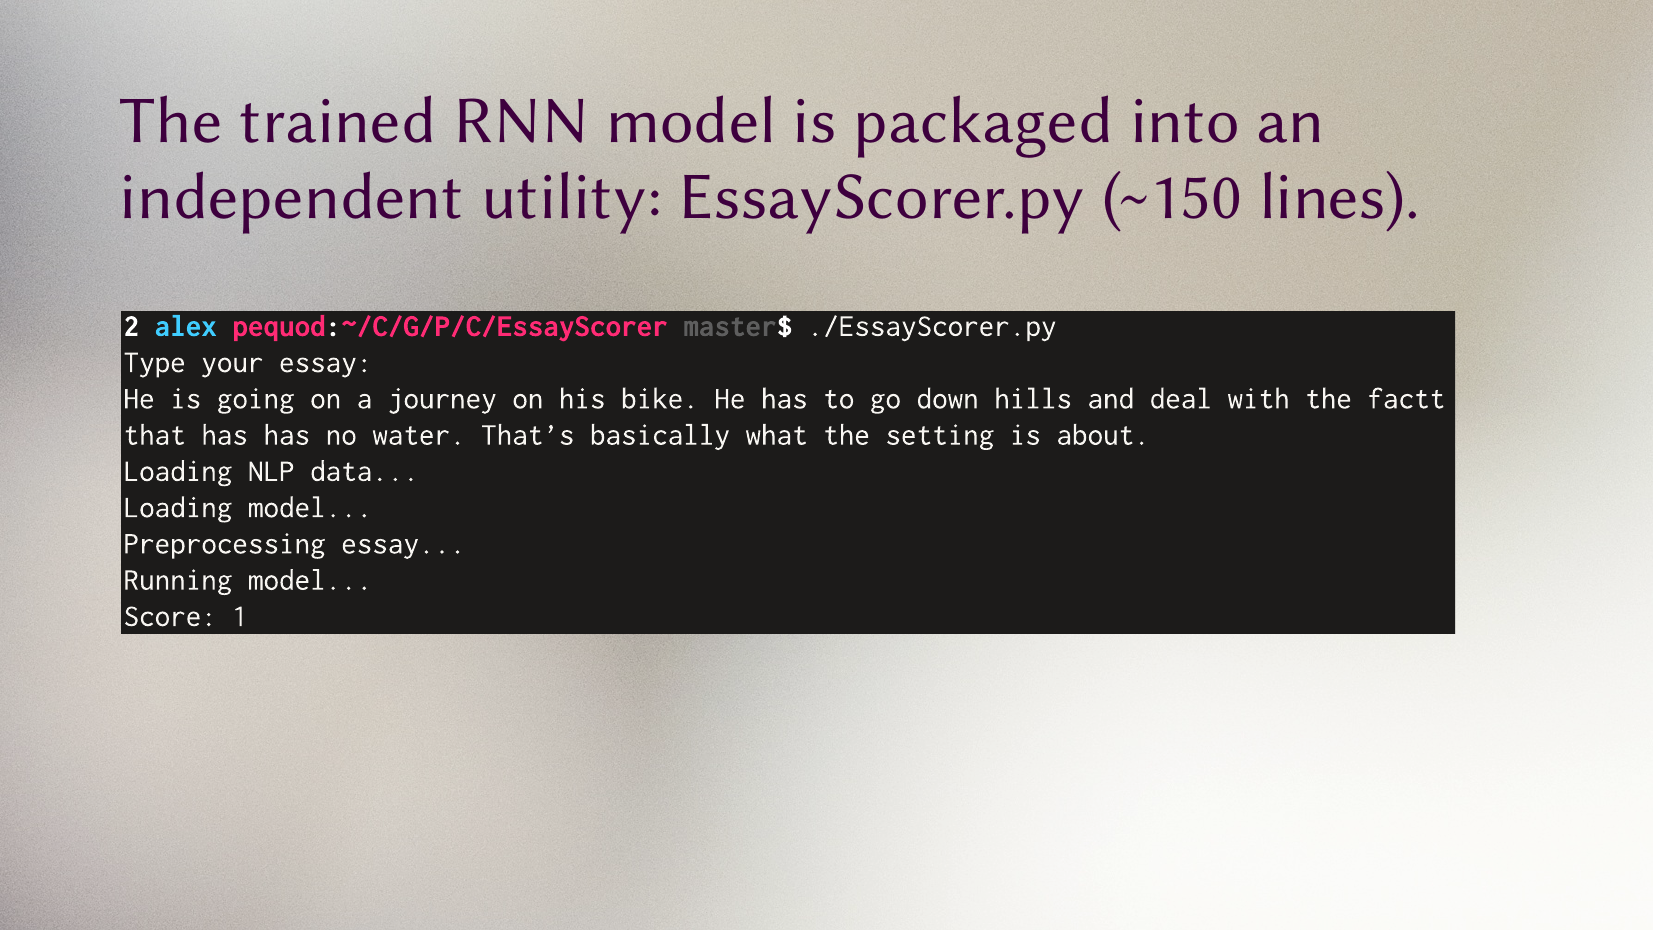

The trained RNN model is packaged into an independent utility: EssayScorer.py (~150 lines).